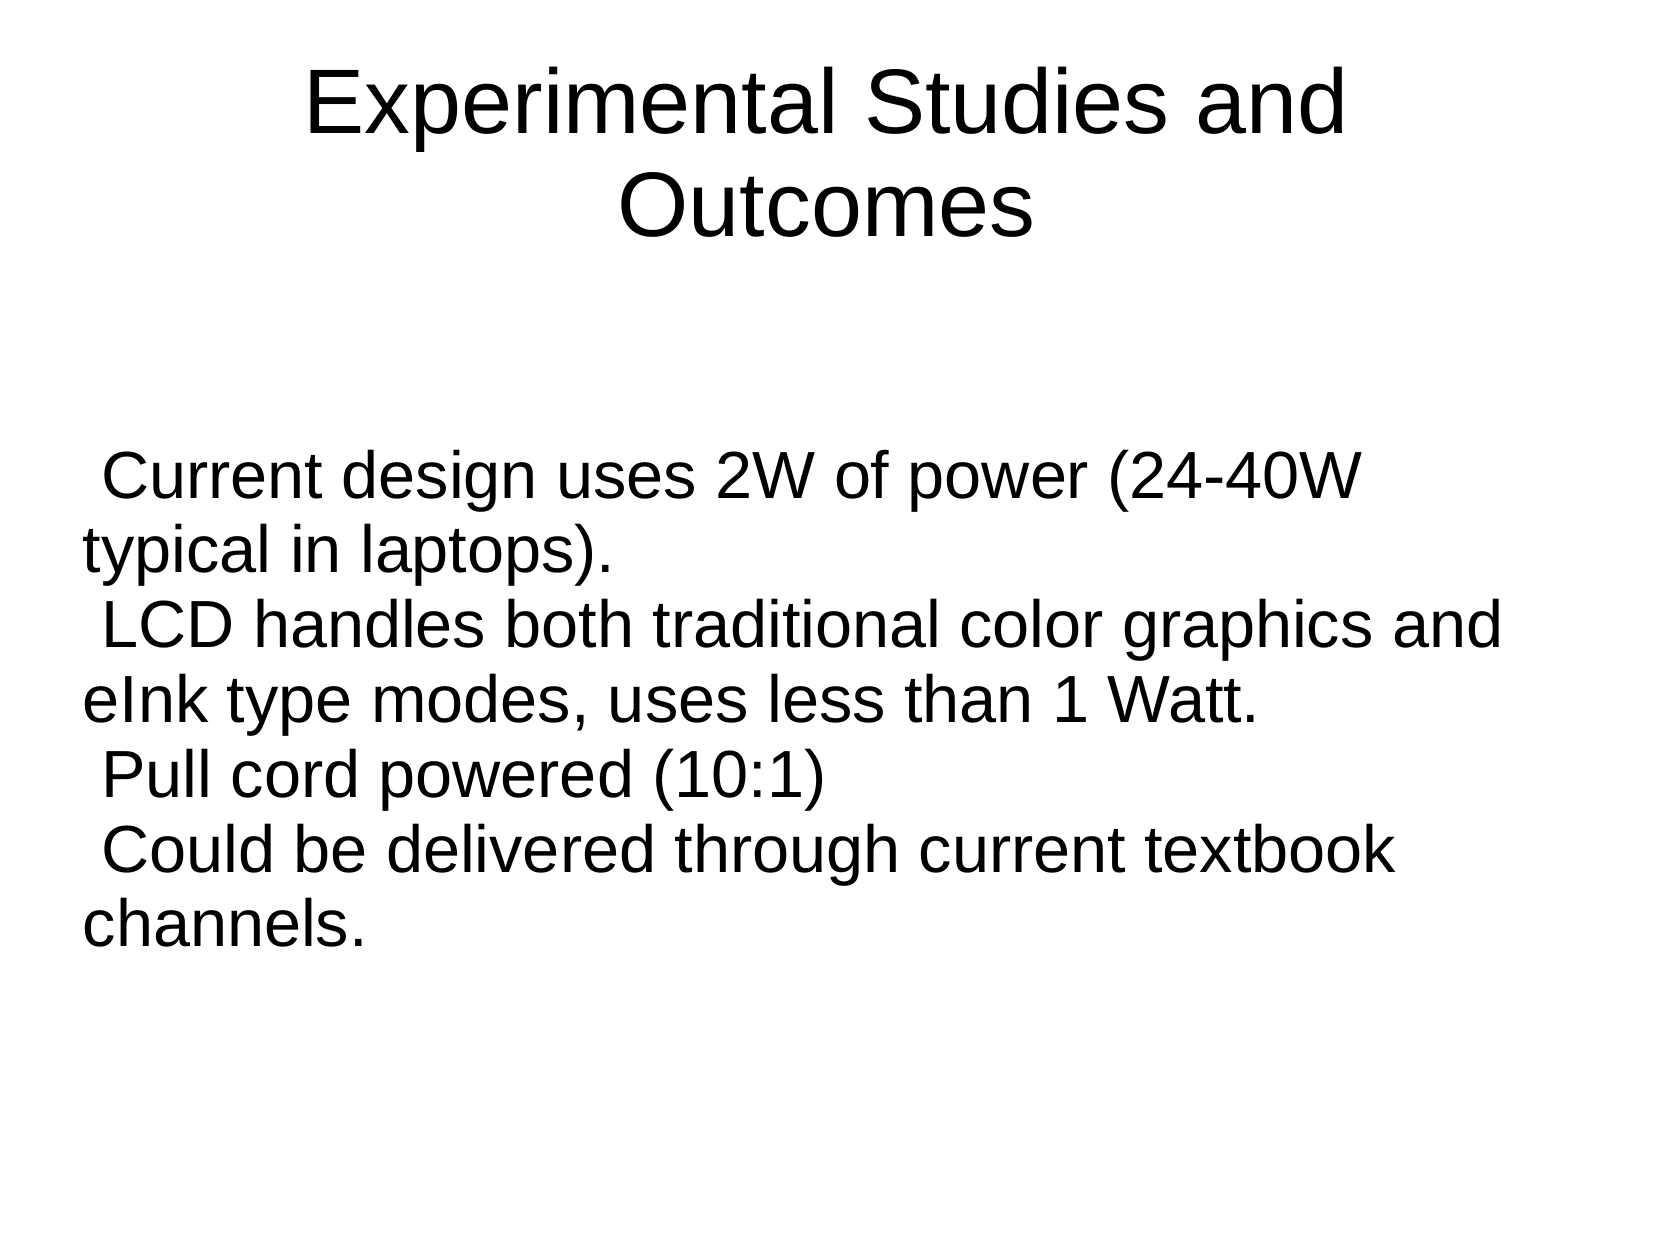

# Experimental Studies and Outcomes
 Current design uses 2W of power (24-40W 	 typical in laptops).
 LCD handles both traditional color graphics and eInk type modes, uses less than 1 Watt.
 Pull cord powered (10:1)
 Could be delivered through current textbook channels.